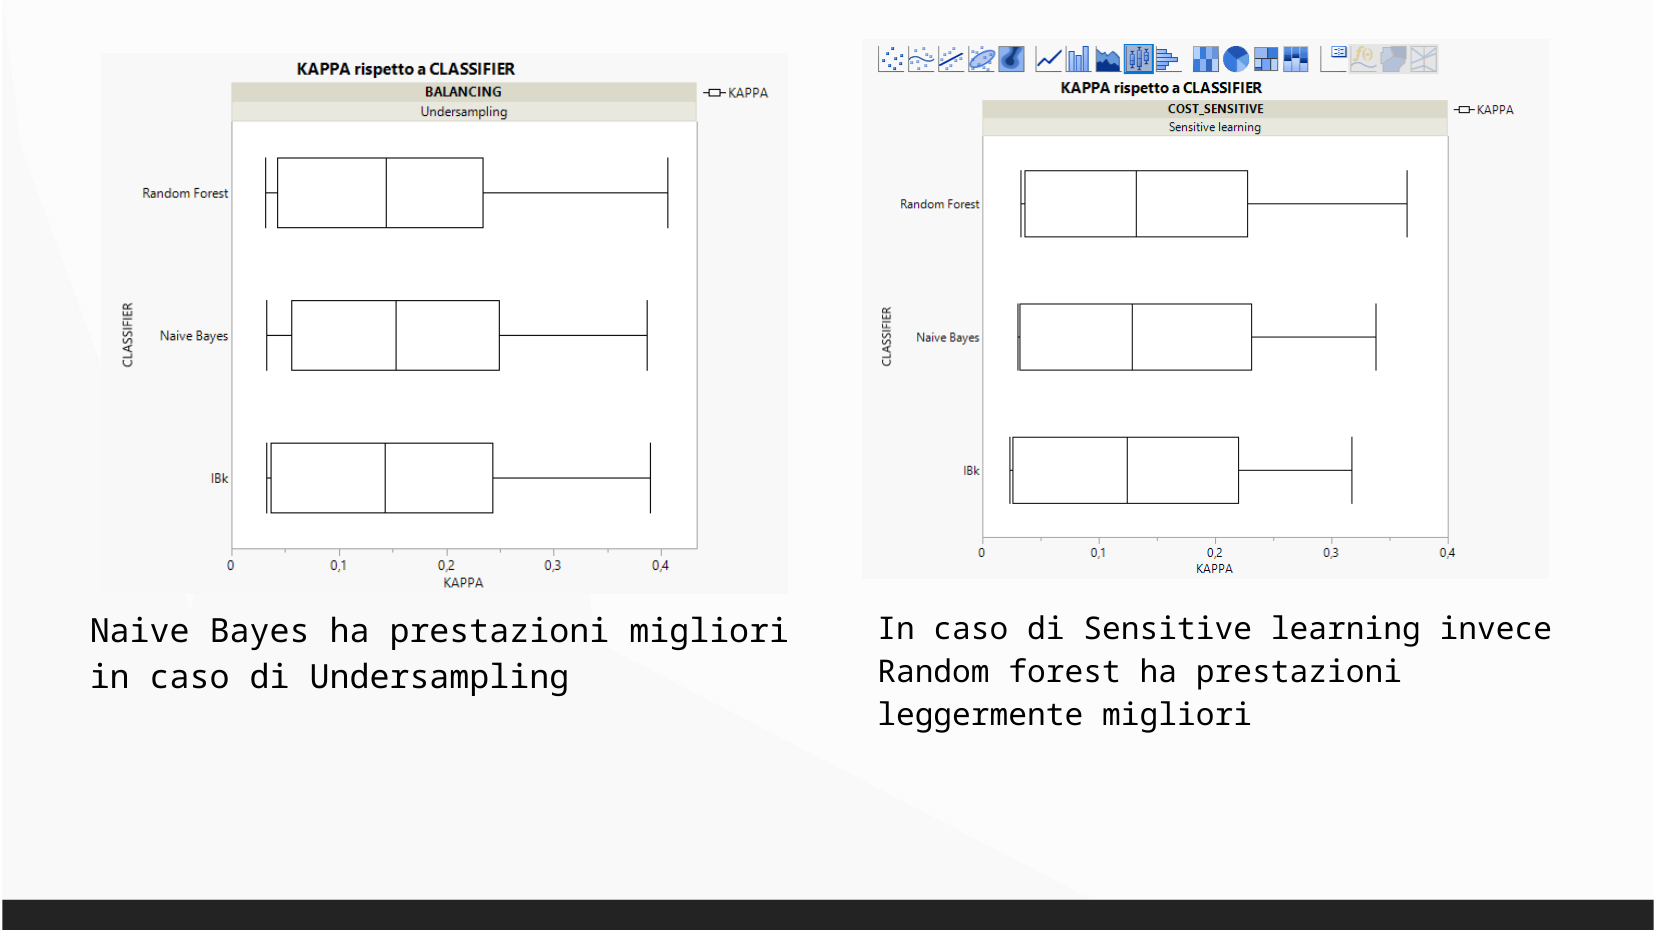

In caso di Sensitive learning invece Random forest ha prestazioni leggermente migliori
Naive Bayes ha prestazioni migliori in caso di Undersampling